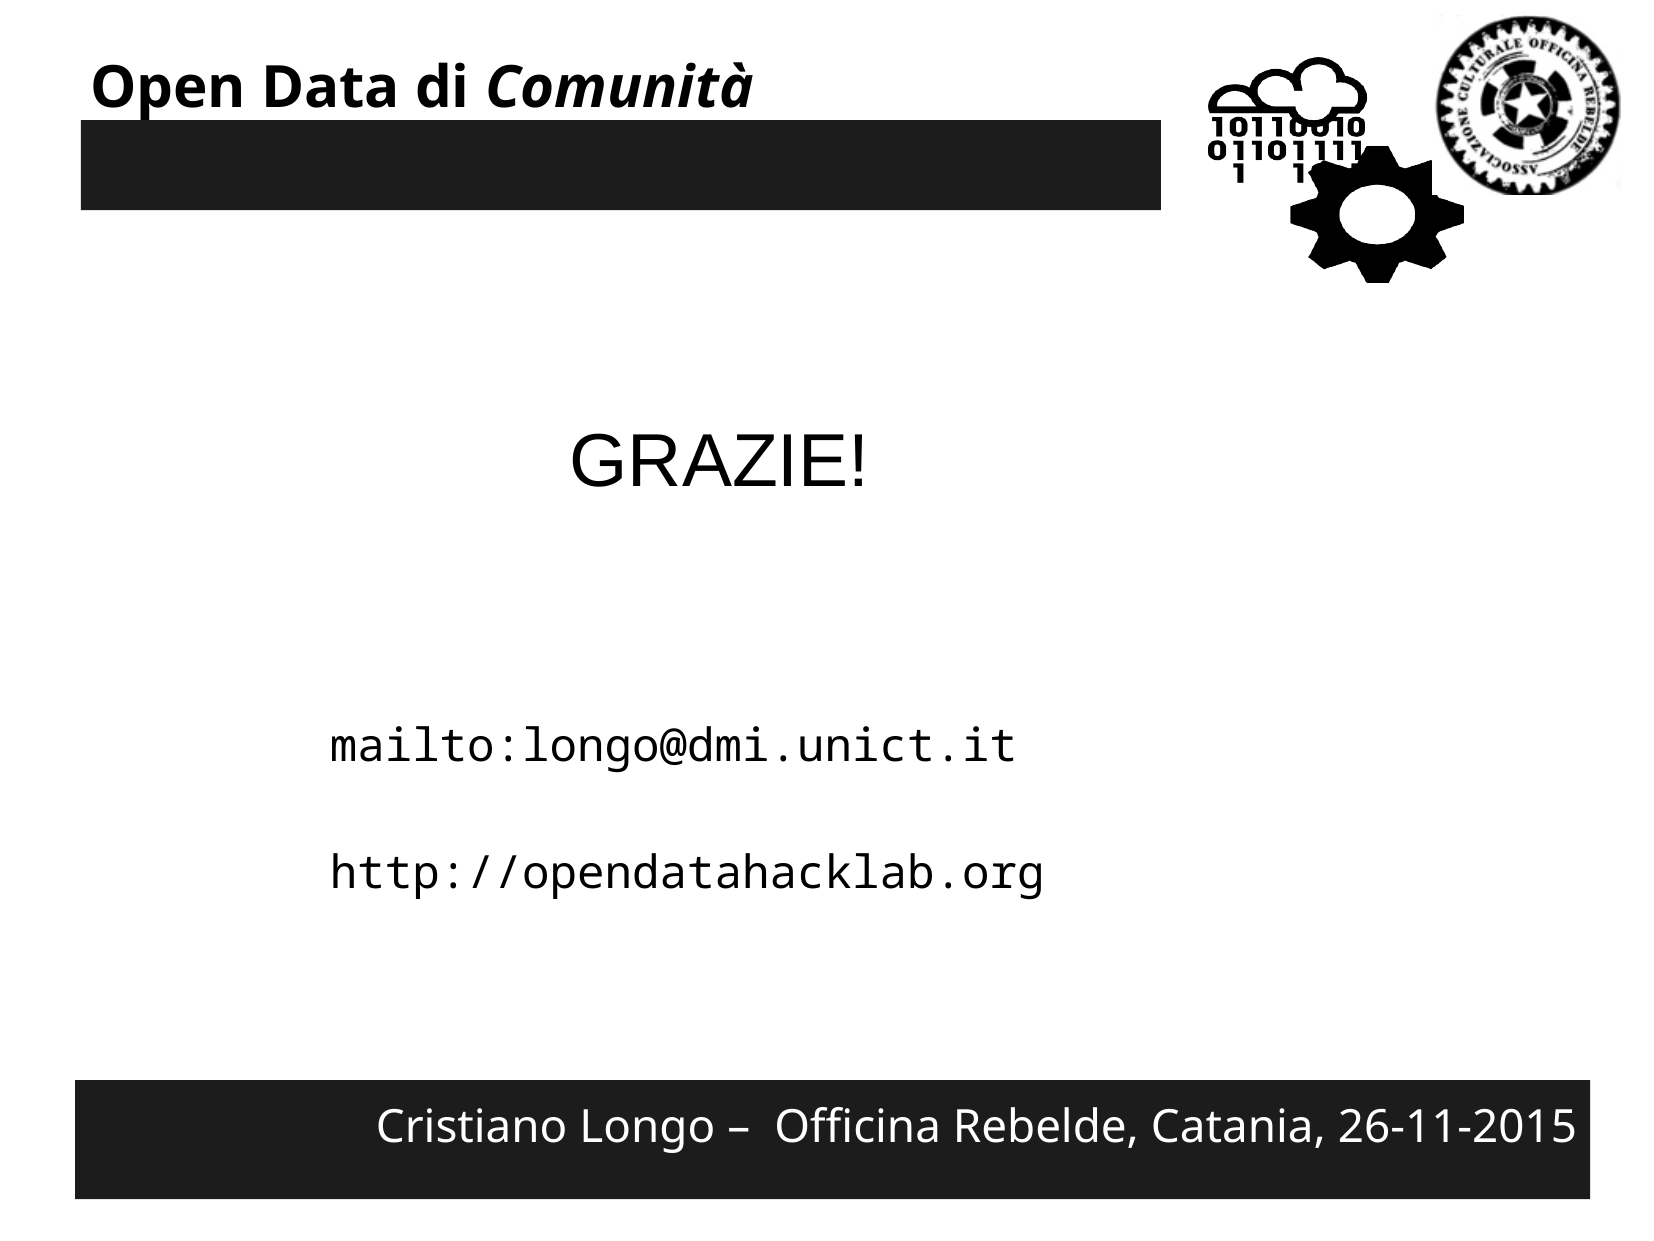

# Open Data di Comunità
GRAZIE!
mailto:longo@dmi.unict.it
http://opendatahacklab.org
 Cristiano Longo – Officina Rebelde, Catania, 26-11-2015